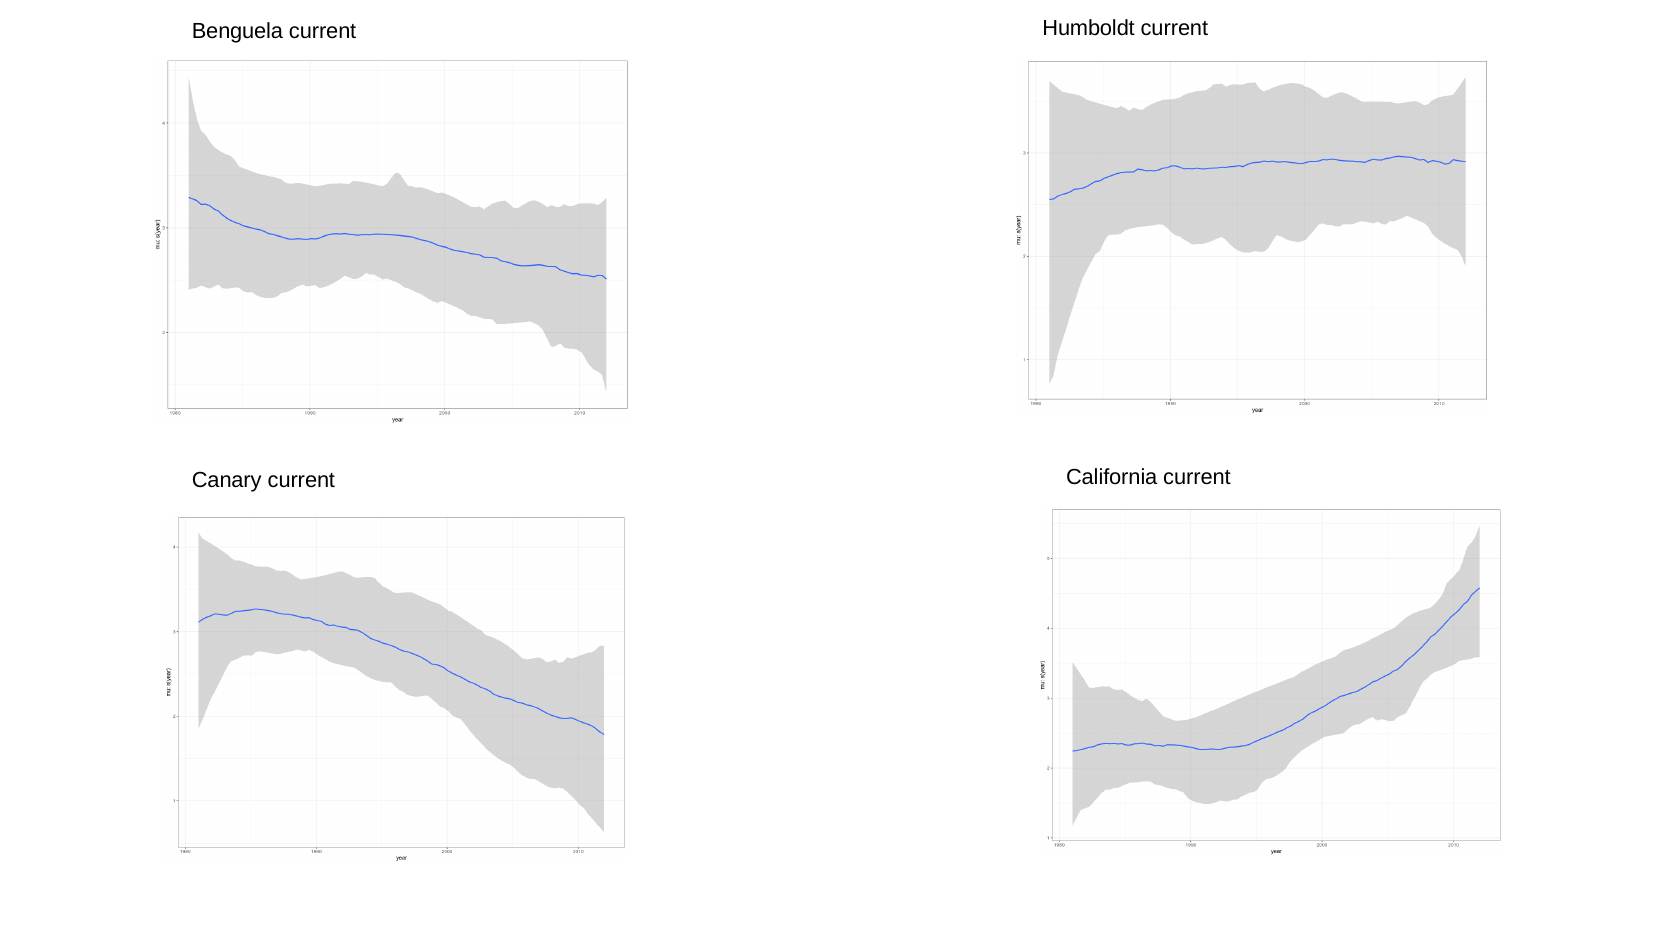

Humboldt current
Benguela current
California current
Canary current